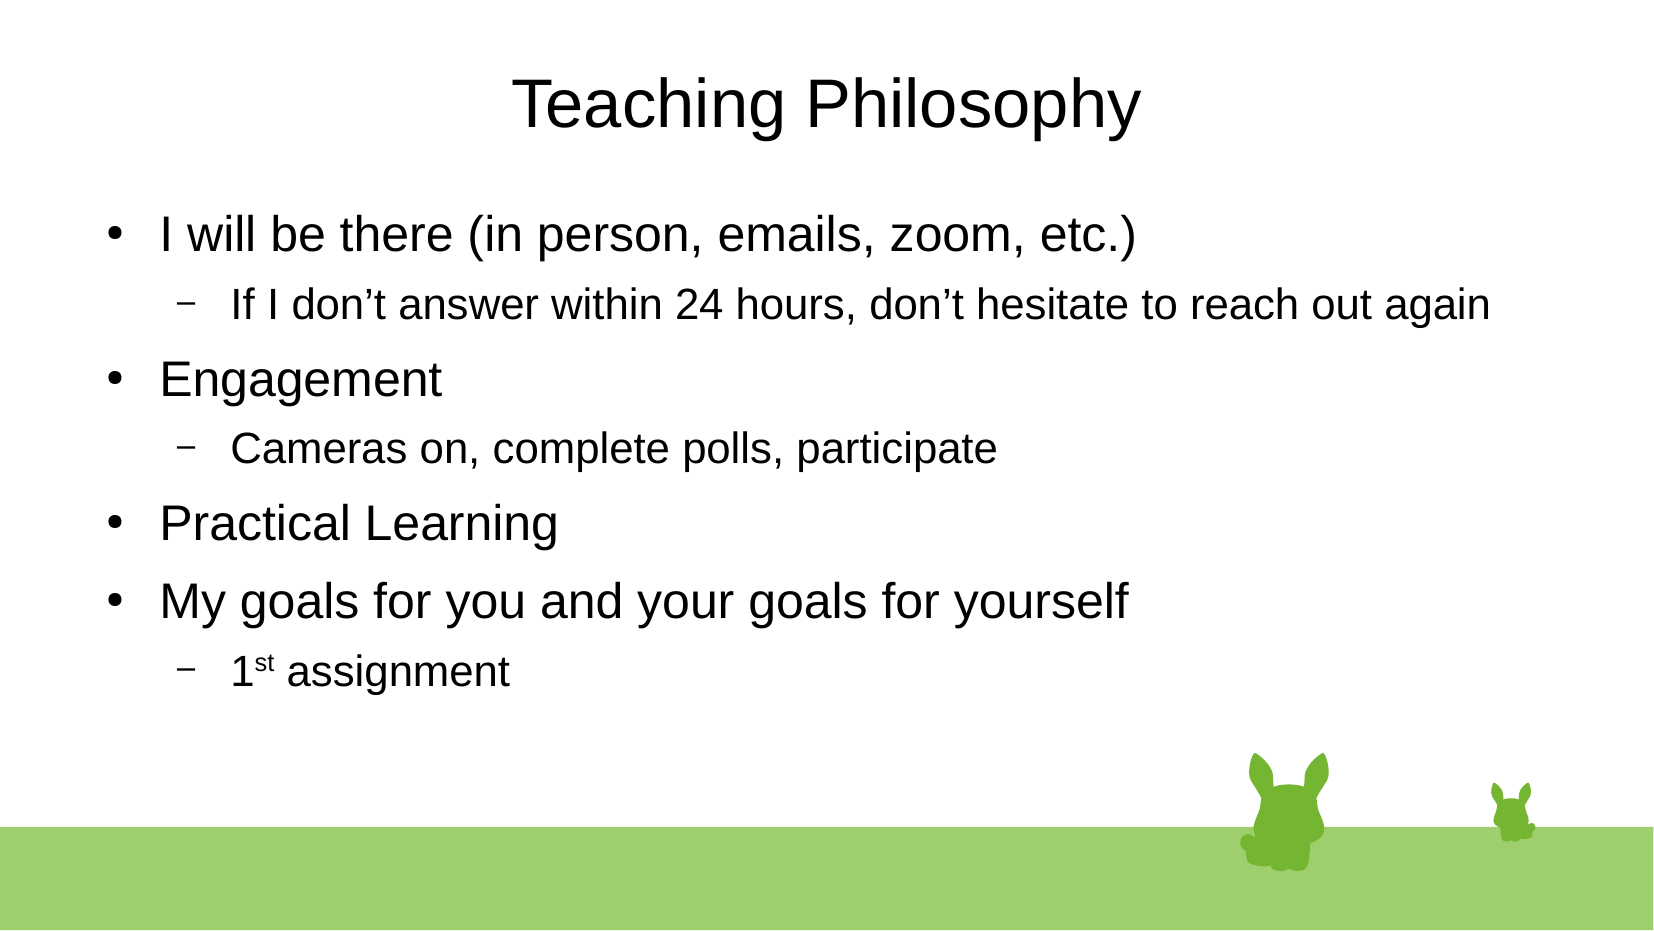

# Teaching Philosophy
I will be there (in person, emails, zoom, etc.)
If I don’t answer within 24 hours, don’t hesitate to reach out again
Engagement
Cameras on, complete polls, participate
Practical Learning
My goals for you and your goals for yourself
1st assignment